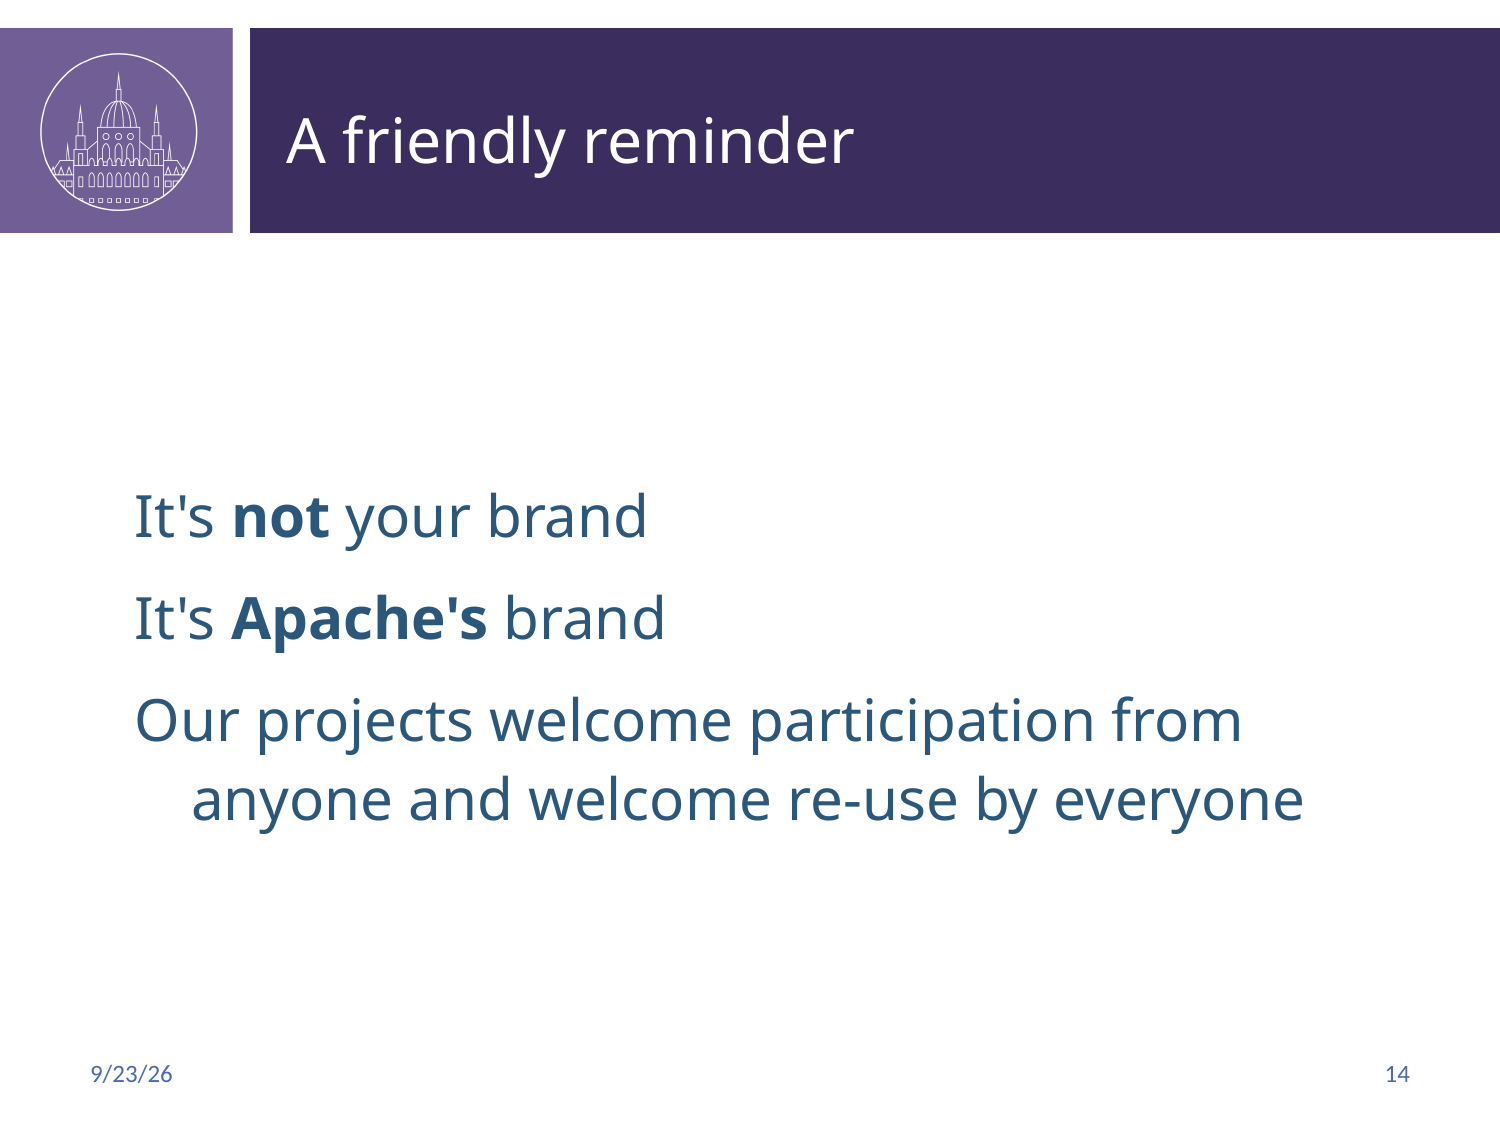

# A friendly reminder
It's not your brand
It's Apache's brand
Our projects welcome participation from anyone and welcome re-use by everyone